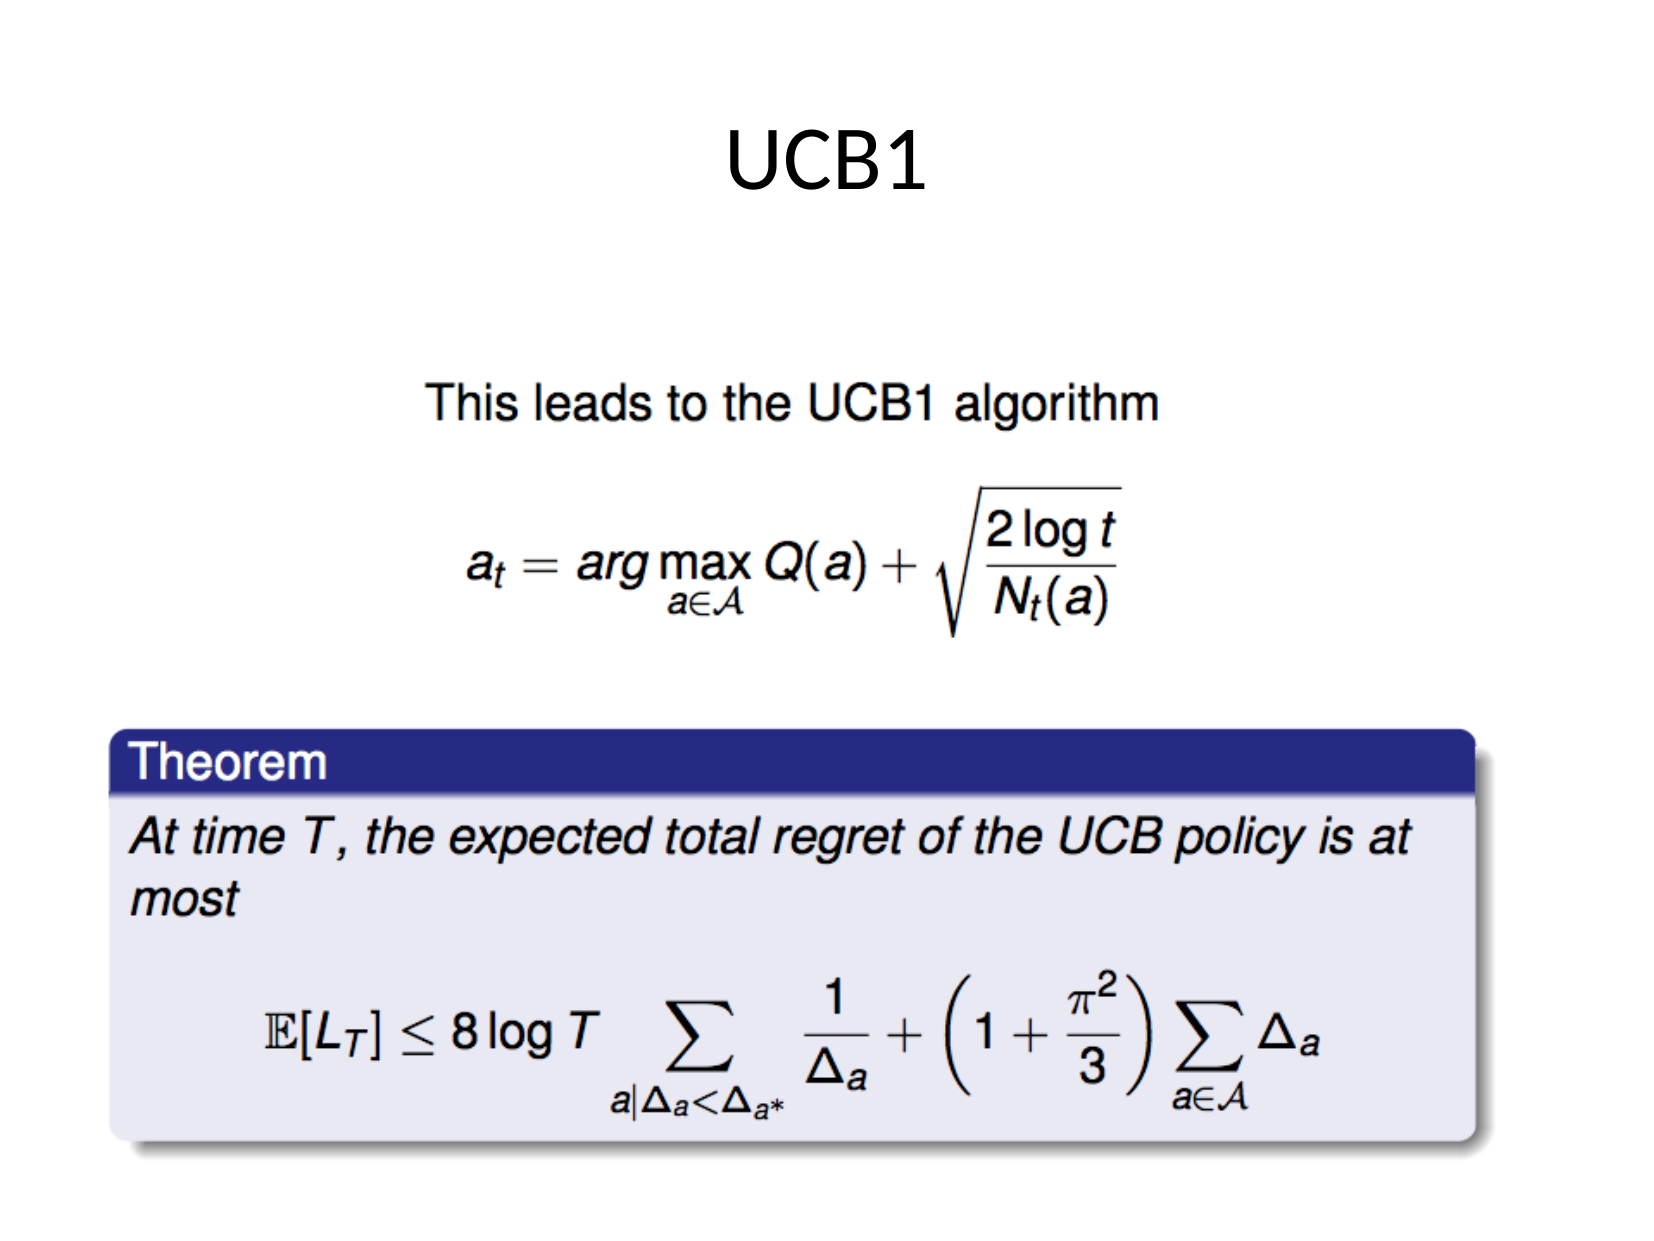

# UCB1
Calculate confidence intervals (leverage Chernoff-Hoeffding bound)
For each action j, record average reward xj and the number of times we’ve tried it as nj. n is the total number of actions we’ve tried.
Try the action that maximizes
xj +